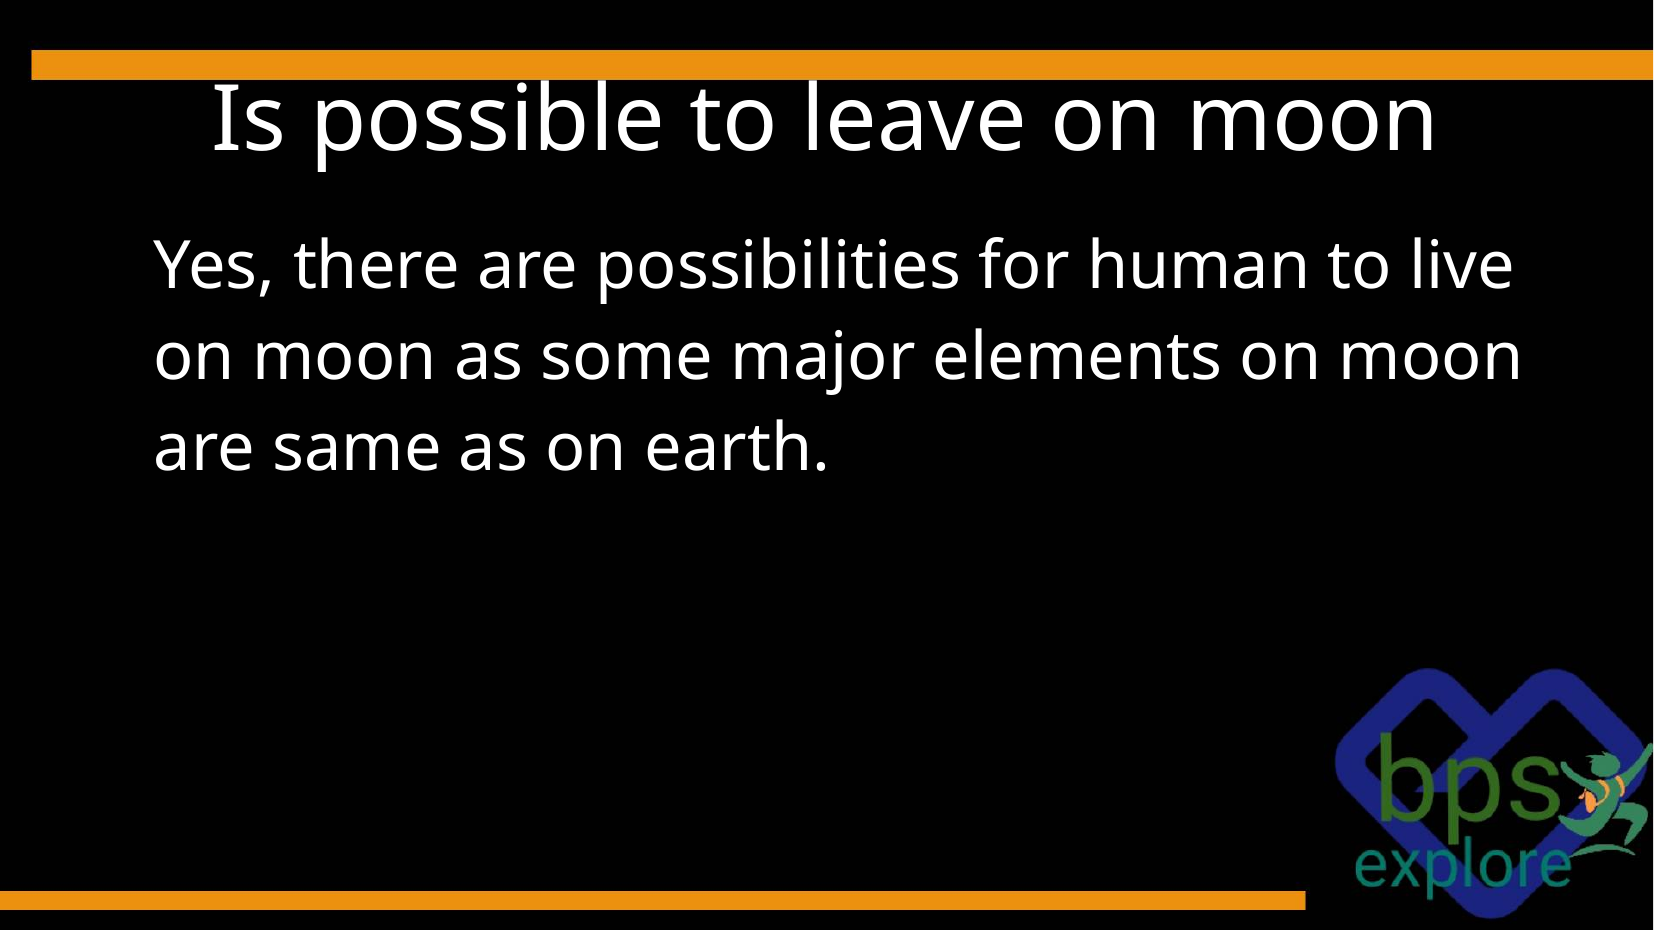

# Is possible to leave on moon
Yes, there are possibilities for human to live on moon as some major elements on moon are same as on earth.